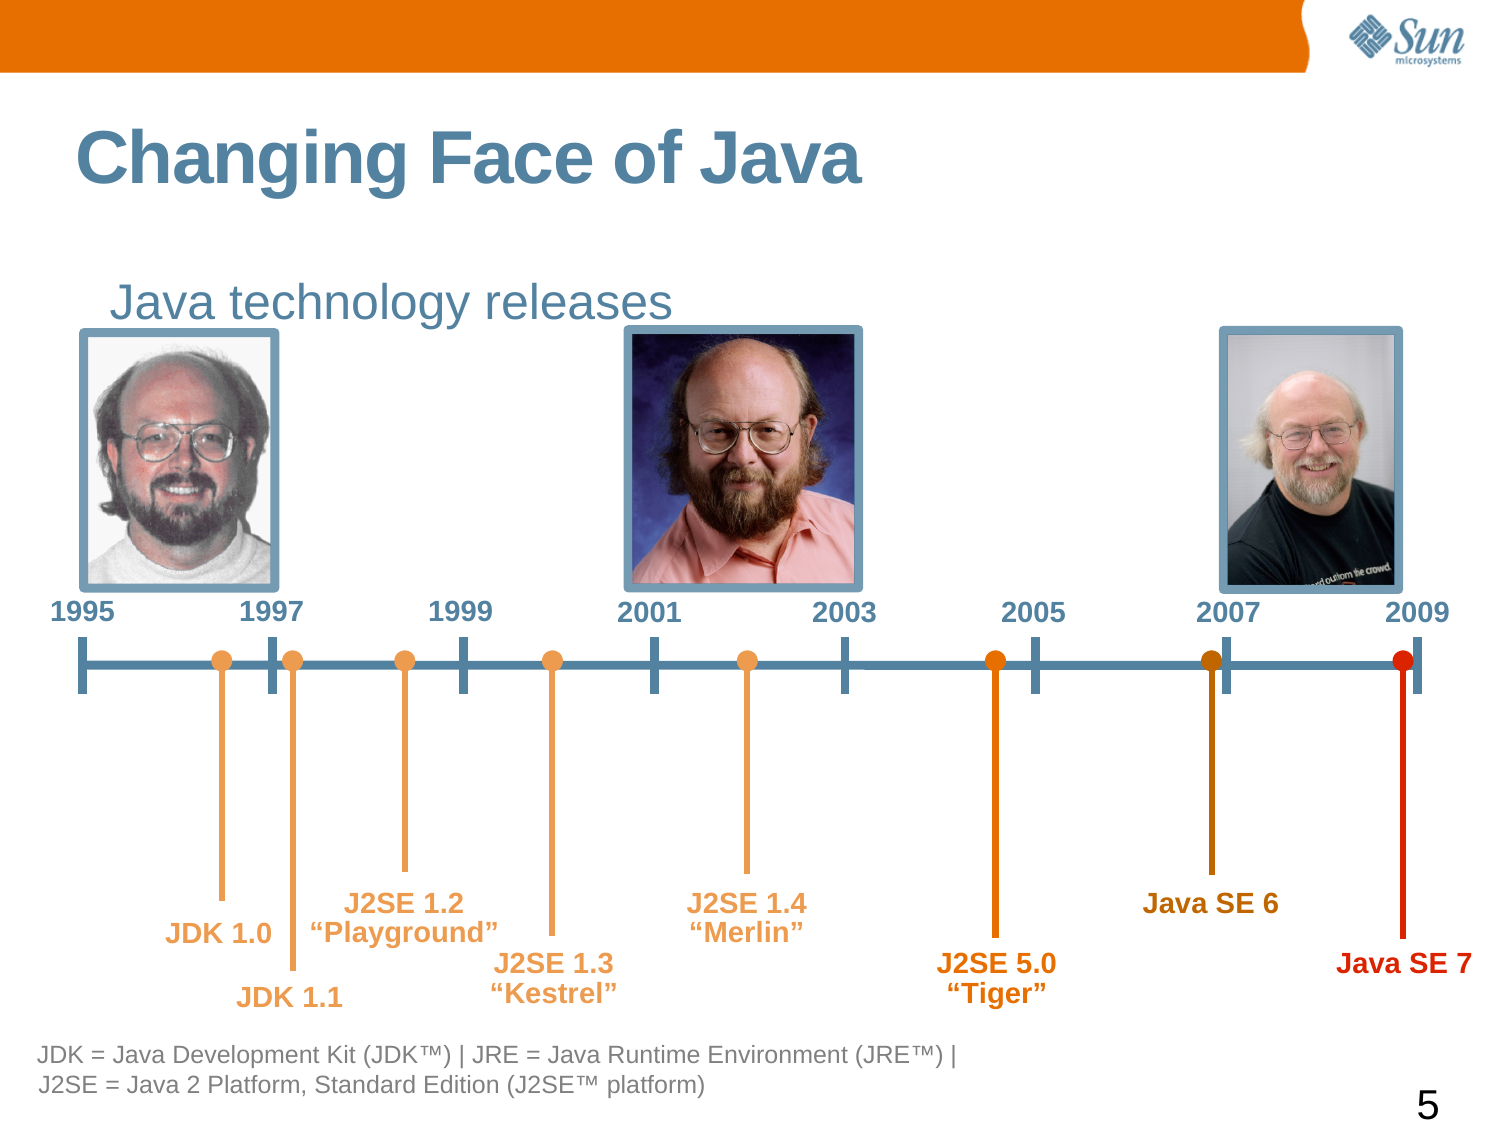

# Changing Face of Java
Java technology releases
1995
1997
1999
2001
2003
2005
2007
2009
J2SE 1.2 “Playground”
J2SE 1.4 “Merlin”
Java SE 6
JDK 1.0
J2SE 1.3 “Kestrel”
J2SE 5.0 “Tiger”
Java SE 7
JDK 1.1
JDK = Java Development Kit (JDK™) | JRE = Java Runtime Environment (JRE™) |
J2SE = Java 2 Platform, Standard Edition (J2SE™ platform)